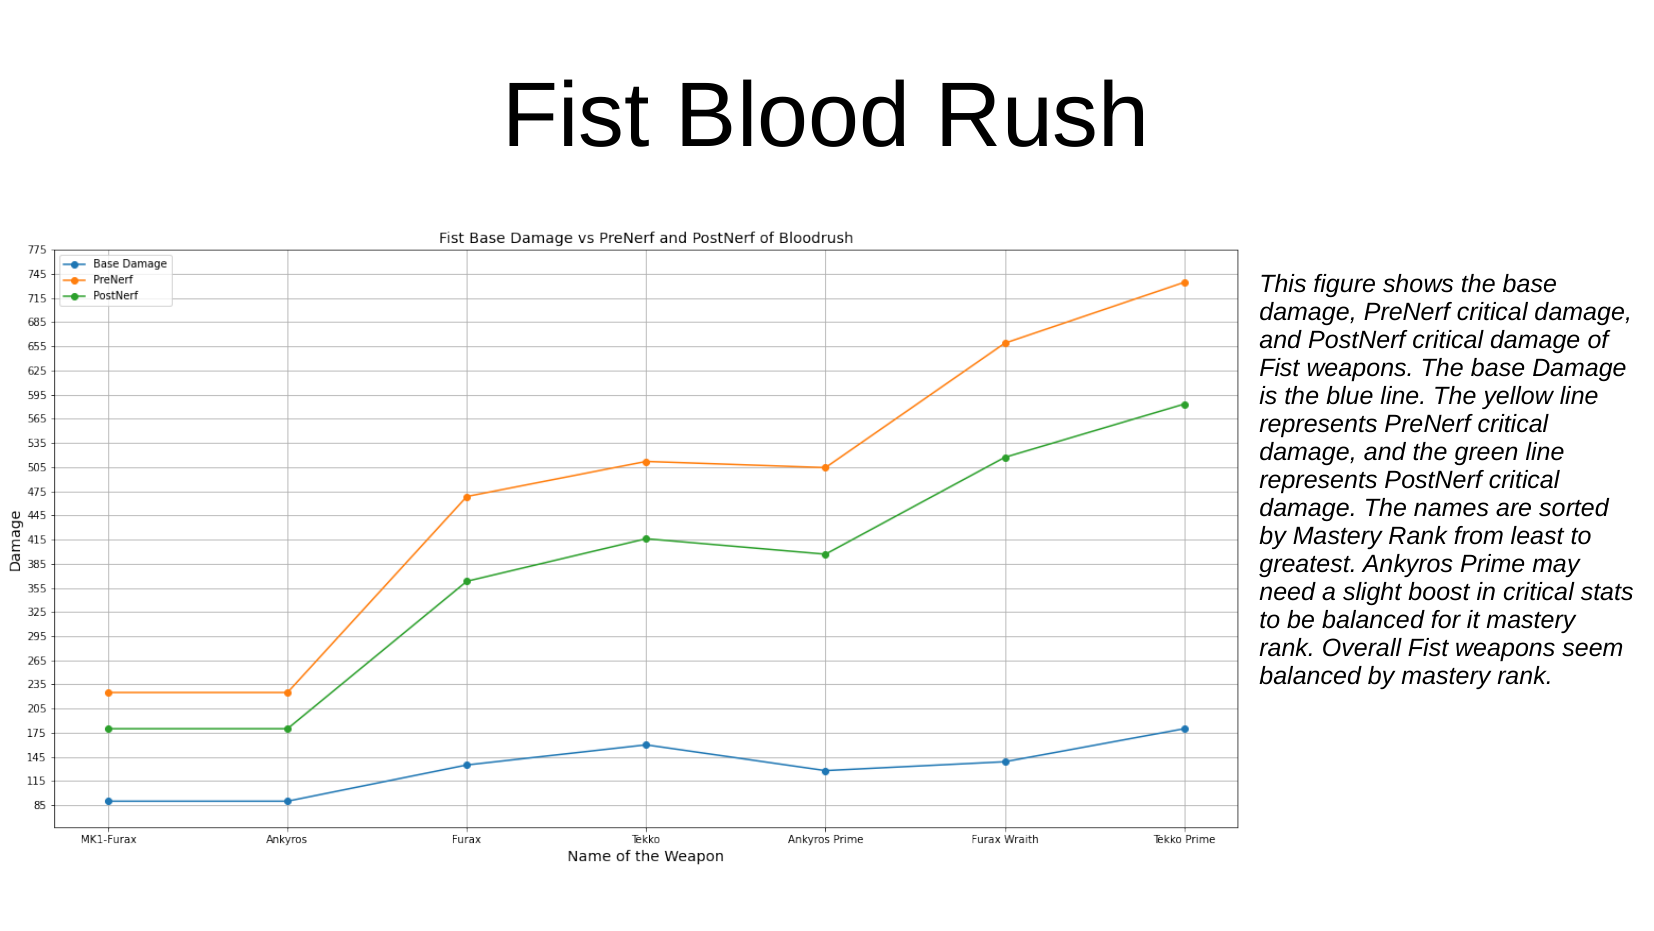

# Fist Blood Rush
This figure shows the base damage, PreNerf critical damage, and PostNerf critical damage of Fist weapons. The base Damage is the blue line. The yellow line represents PreNerf critical damage, and the green line represents PostNerf critical damage. The names are sorted by Mastery Rank from least to greatest. Ankyros Prime may need a slight boost in critical stats to be balanced for it mastery rank. Overall Fist weapons seem balanced by mastery rank.